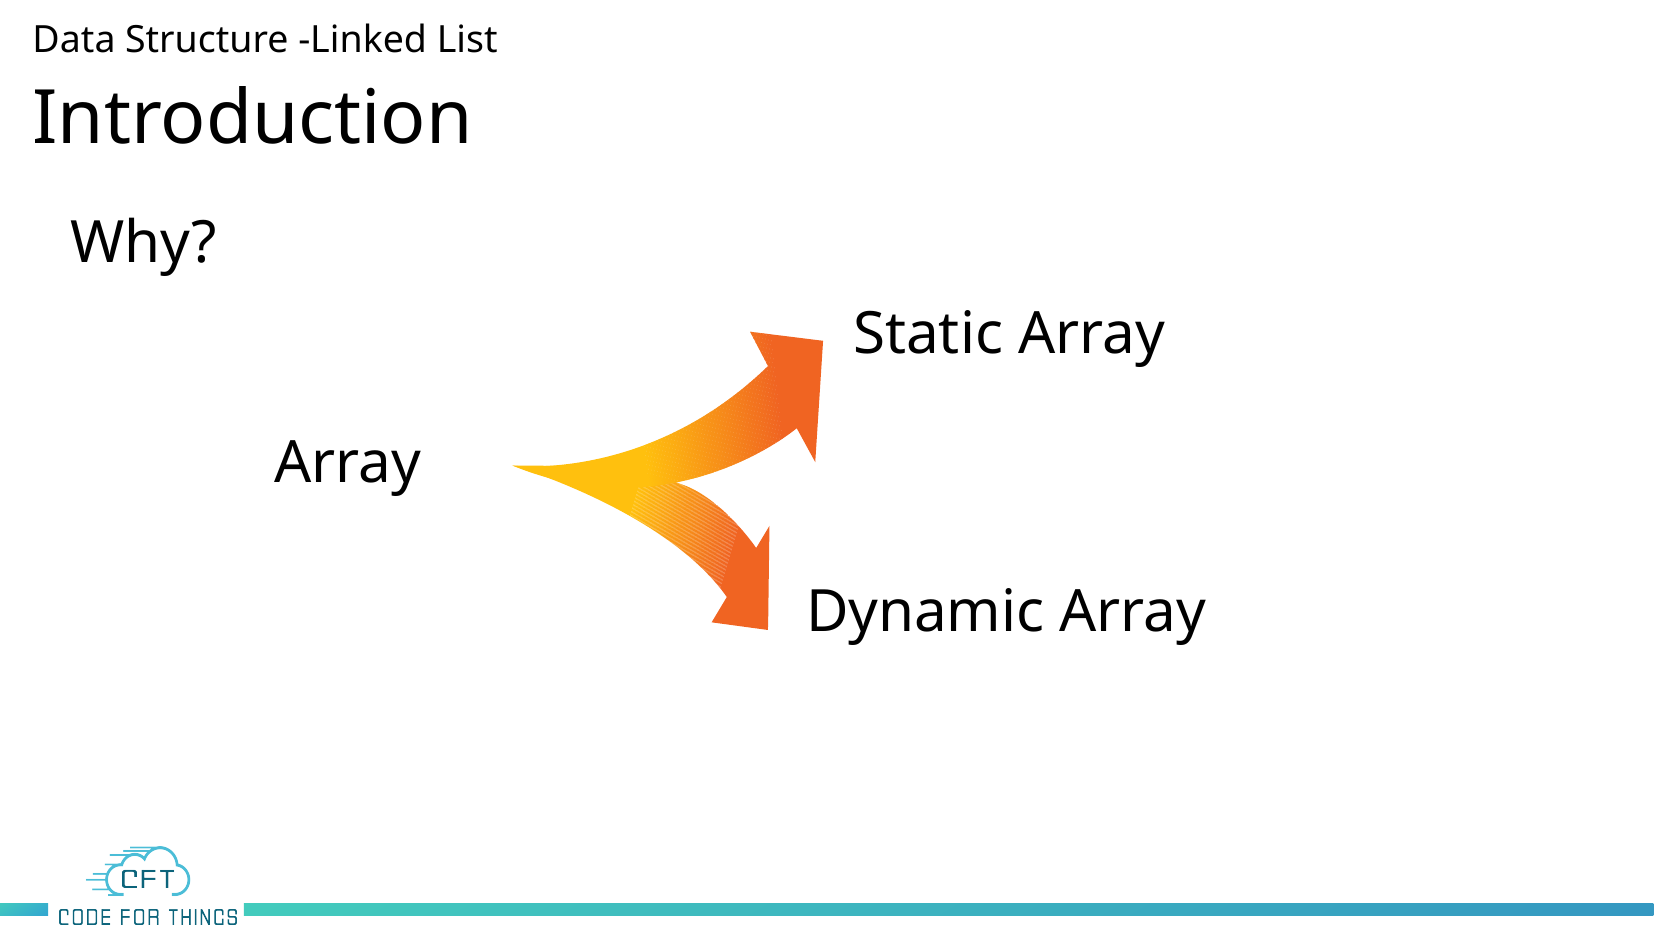

Data Structure -Linked List
Introduction
# Why?
Static Array
Array
Dynamic Array